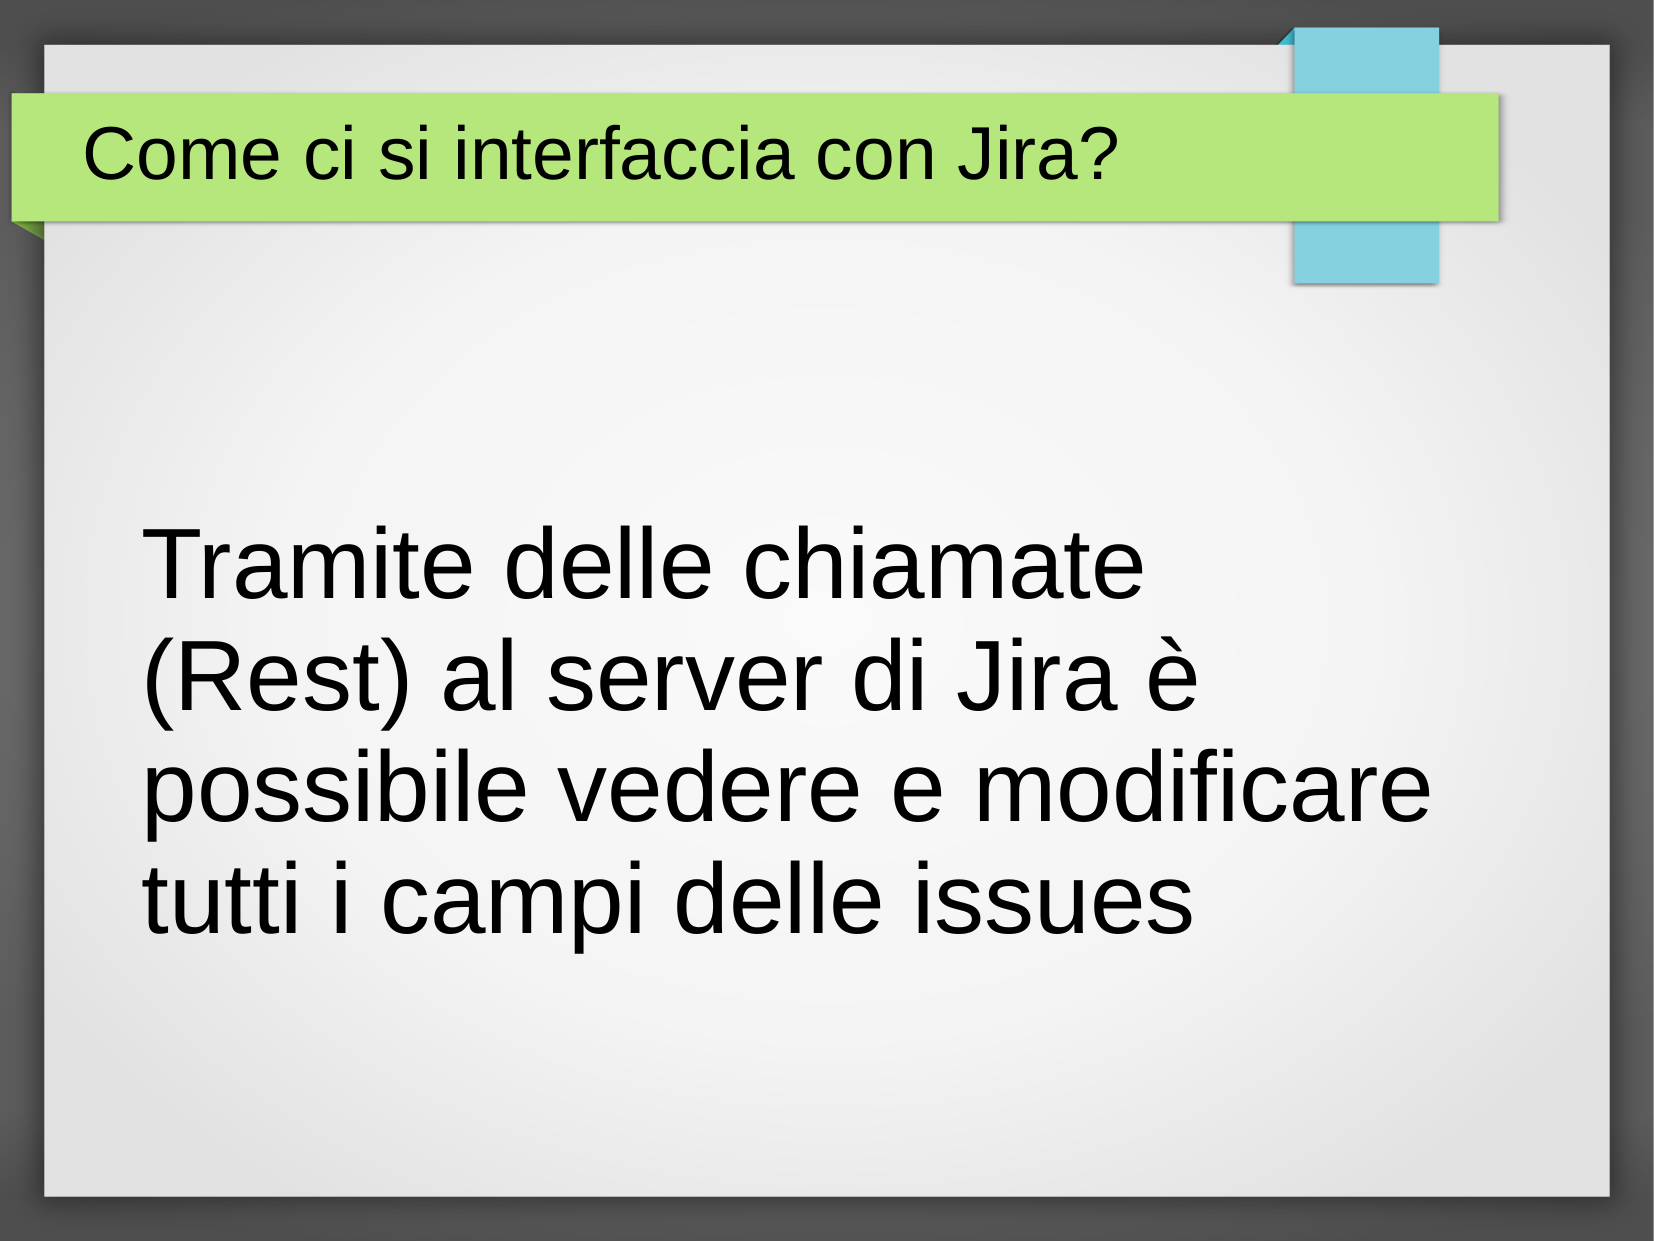

# Come ci si interfaccia con Jira?
Tramite delle chiamate (Rest) al server di Jira è possibile vedere e modificare tutti i campi delle issues